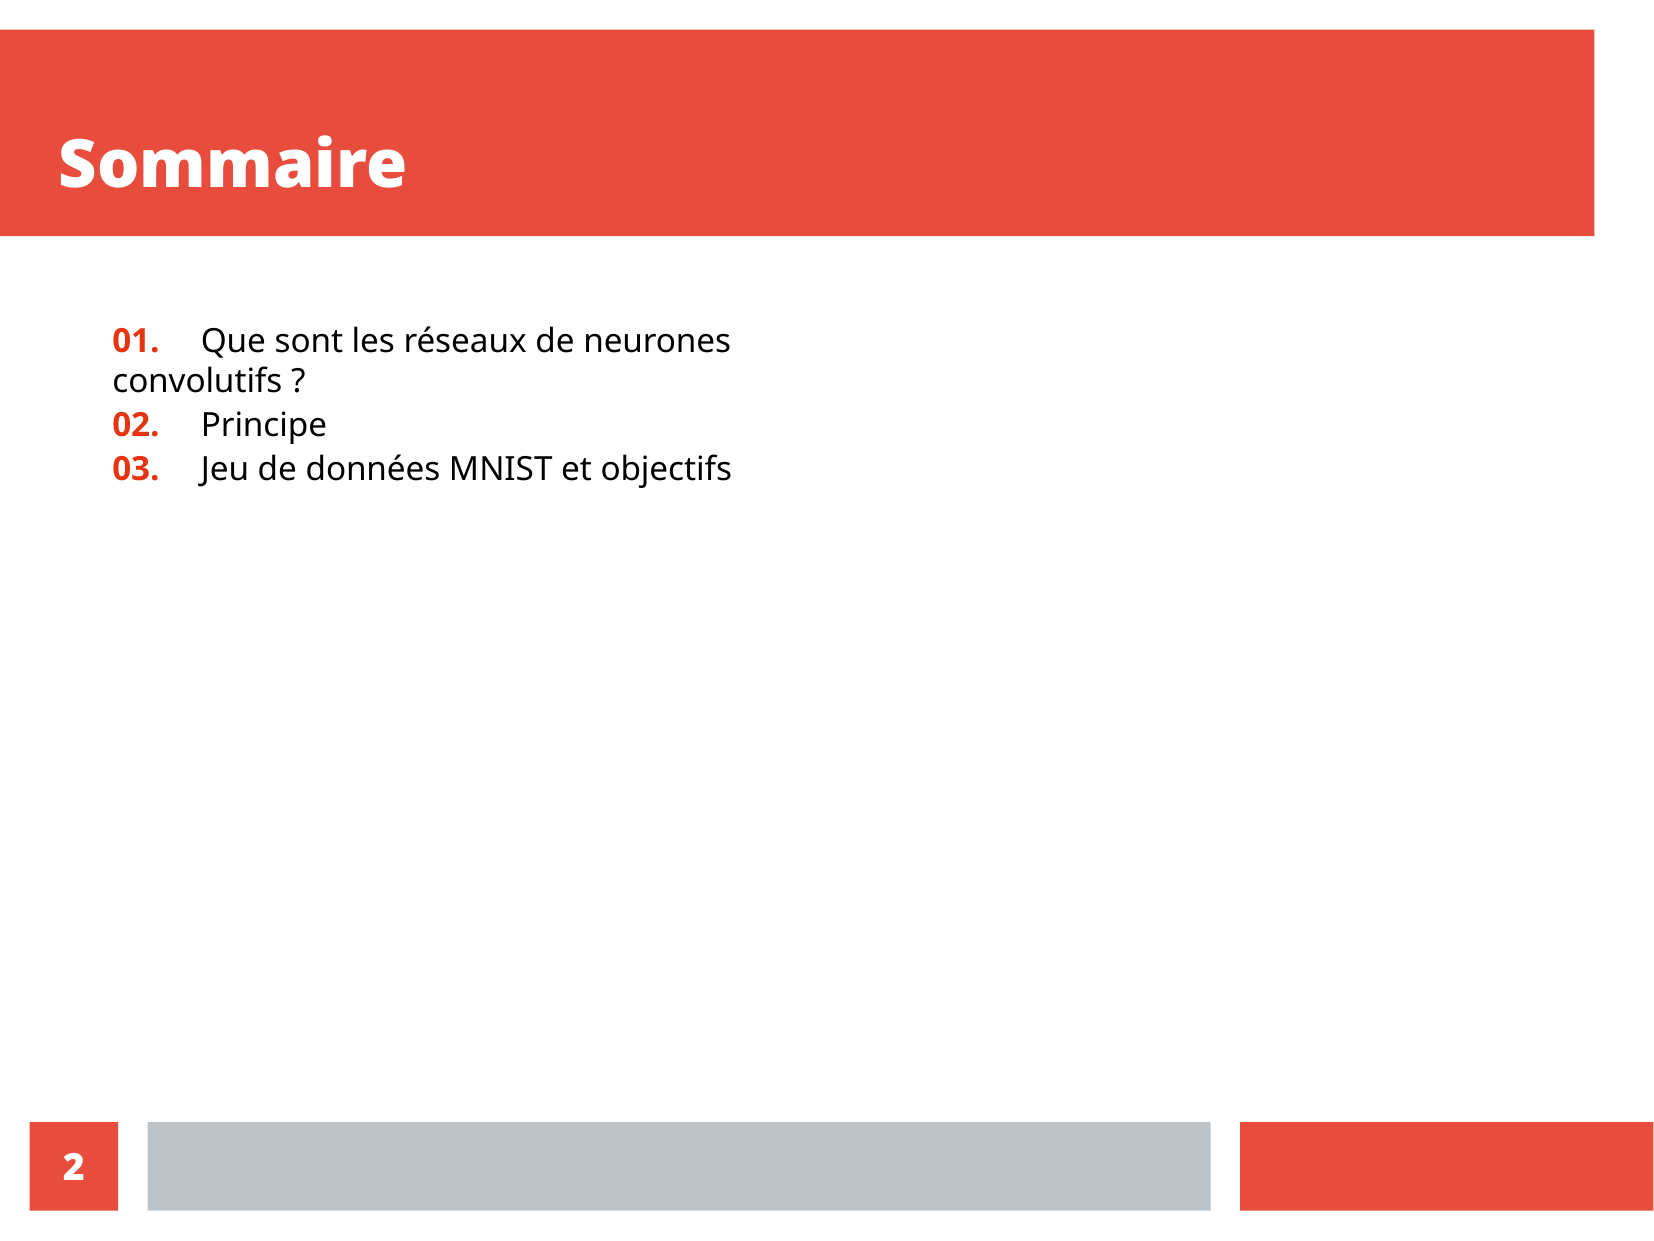

# Sommaire
01.	Que sont les réseaux de neurones convolutifs ?
02.	Principe
03.	Jeu de données MNIST et objectifs
2